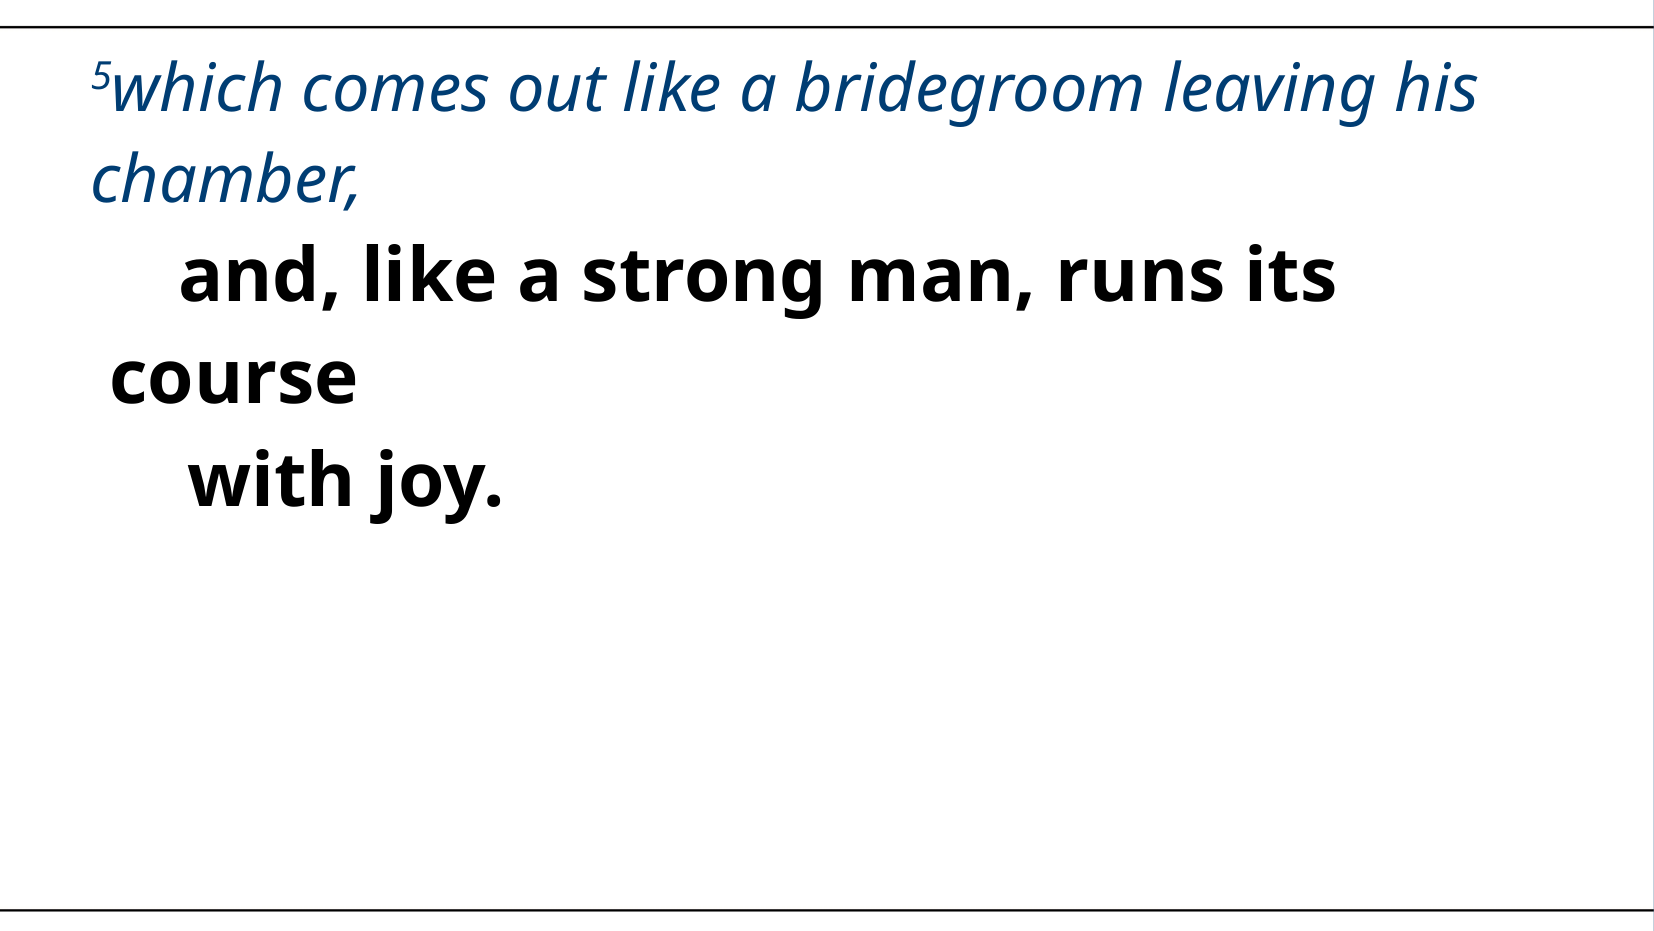

5which comes out like a bridegroom leaving his
chamber,
 and, like a strong man, runs its course
 with joy.